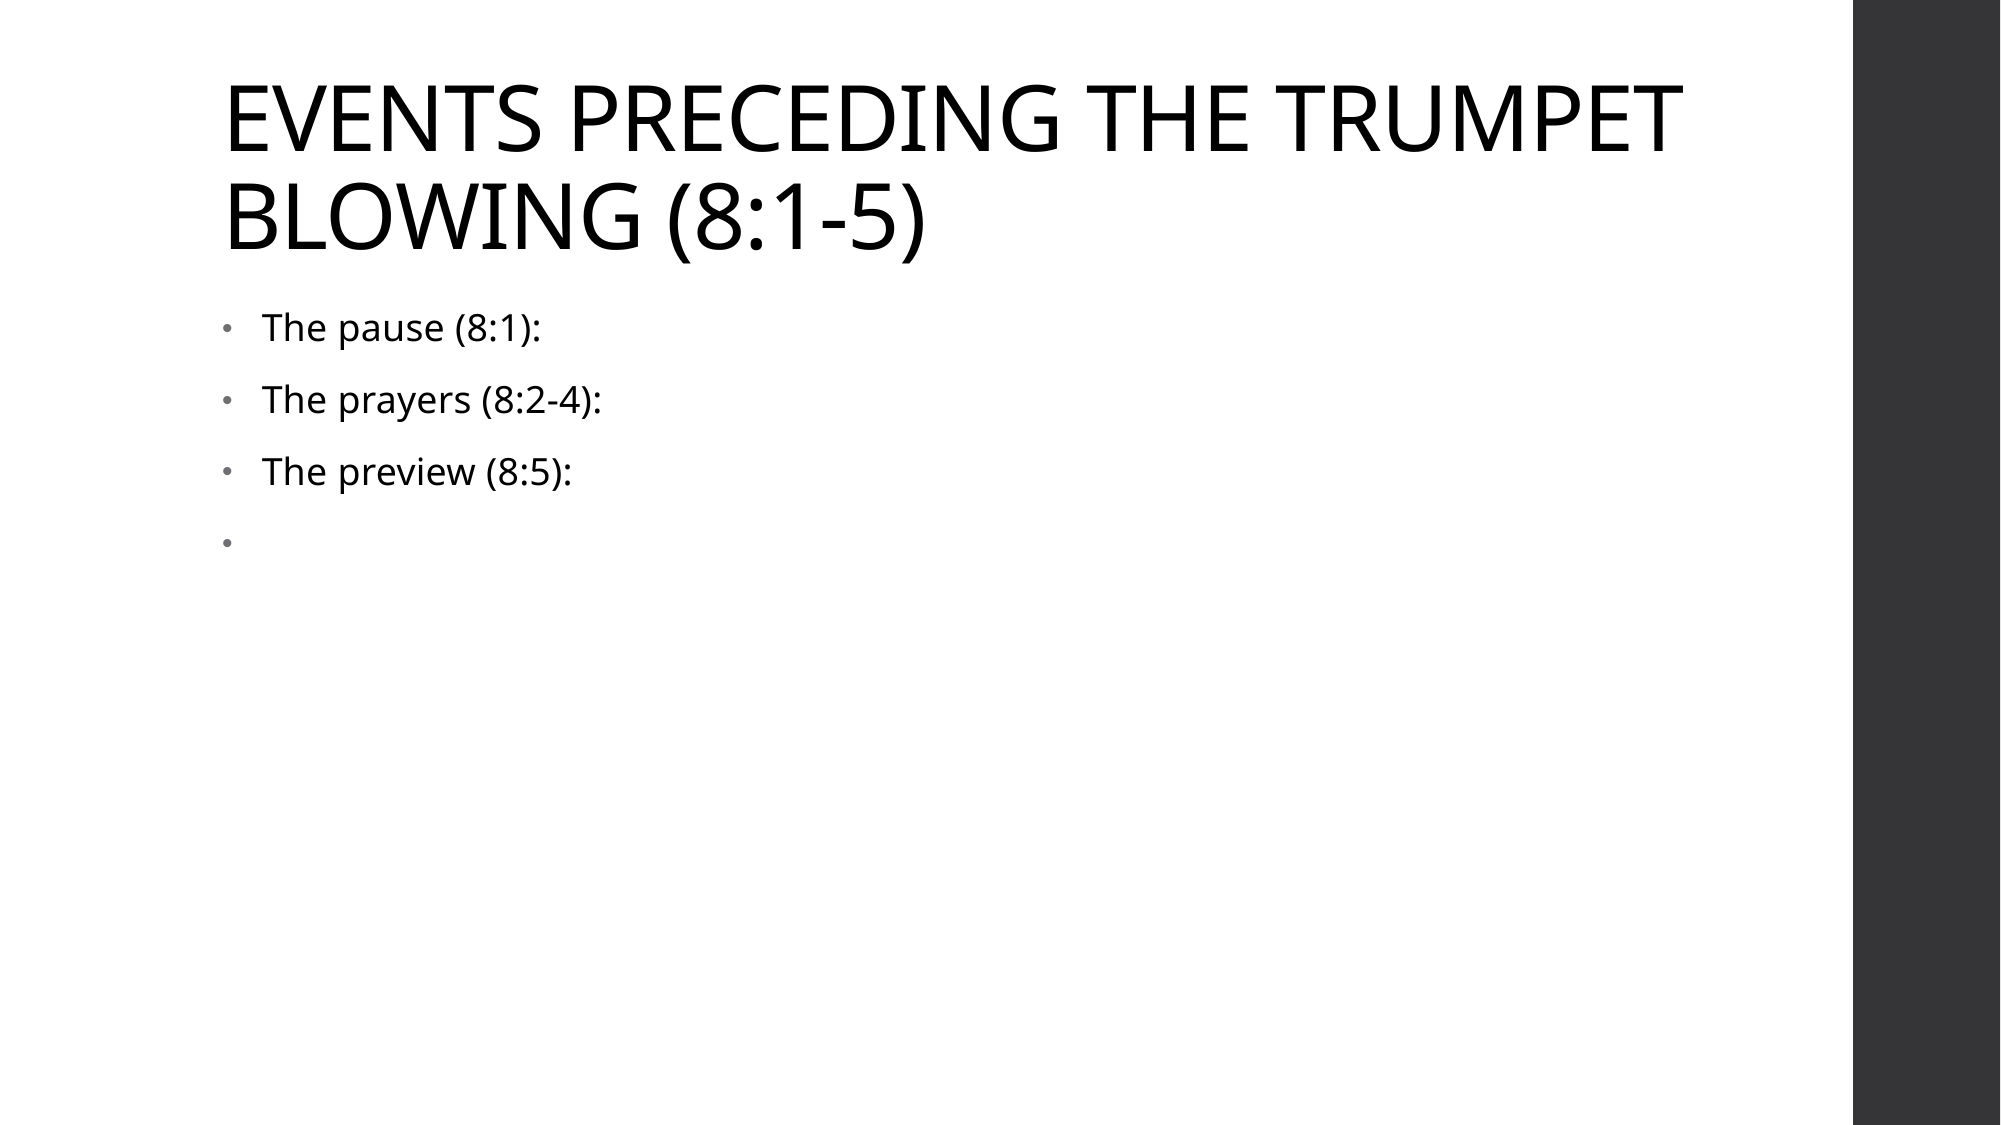

# EVENTS PRECEDING THE TRUMPET BLOWING (8:1-5)
 The pause (8:1):
 The prayers (8:2-4):
 The preview (8:5):